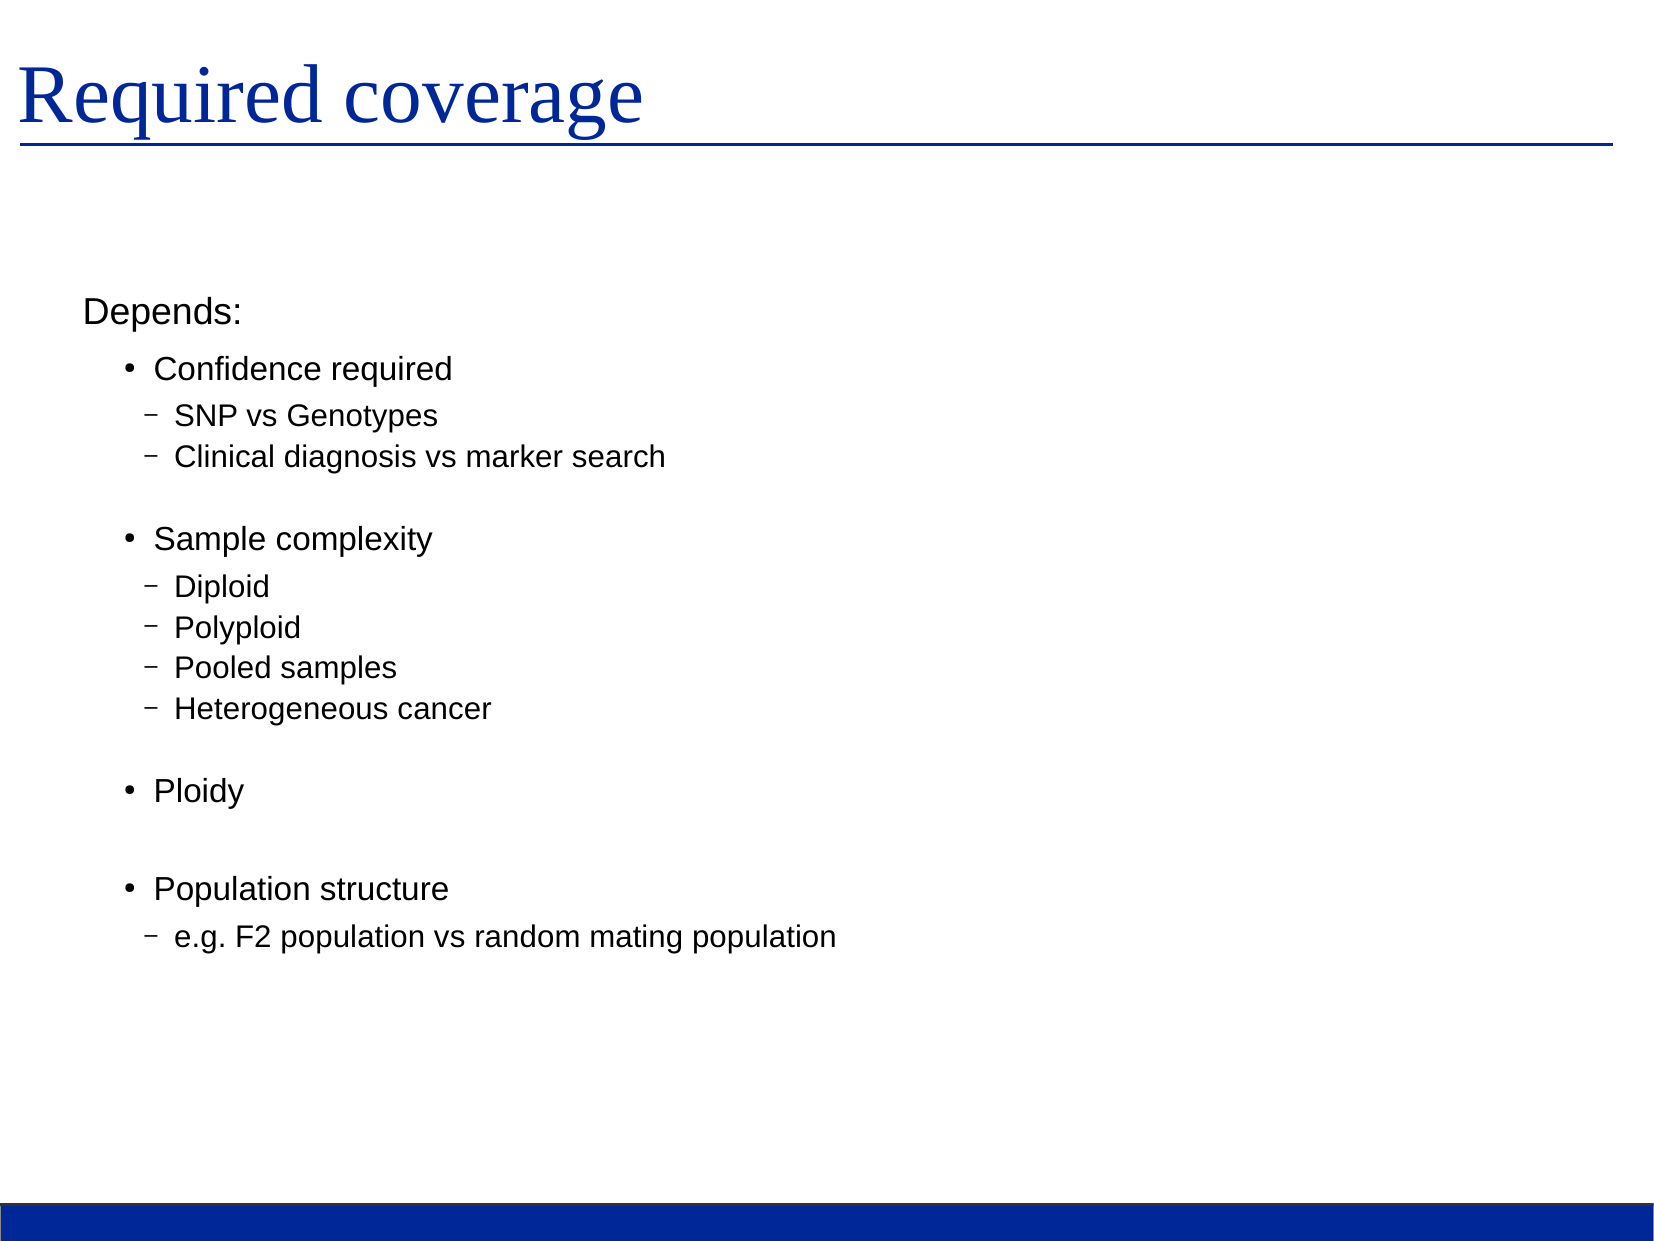

# Required coverage
Depends:
Confidence required
SNP vs Genotypes
Clinical diagnosis vs marker search
Sample complexity
Diploid
Polyploid
Pooled samples
Heterogeneous cancer
Ploidy
Population structure
e.g. F2 population vs random mating population